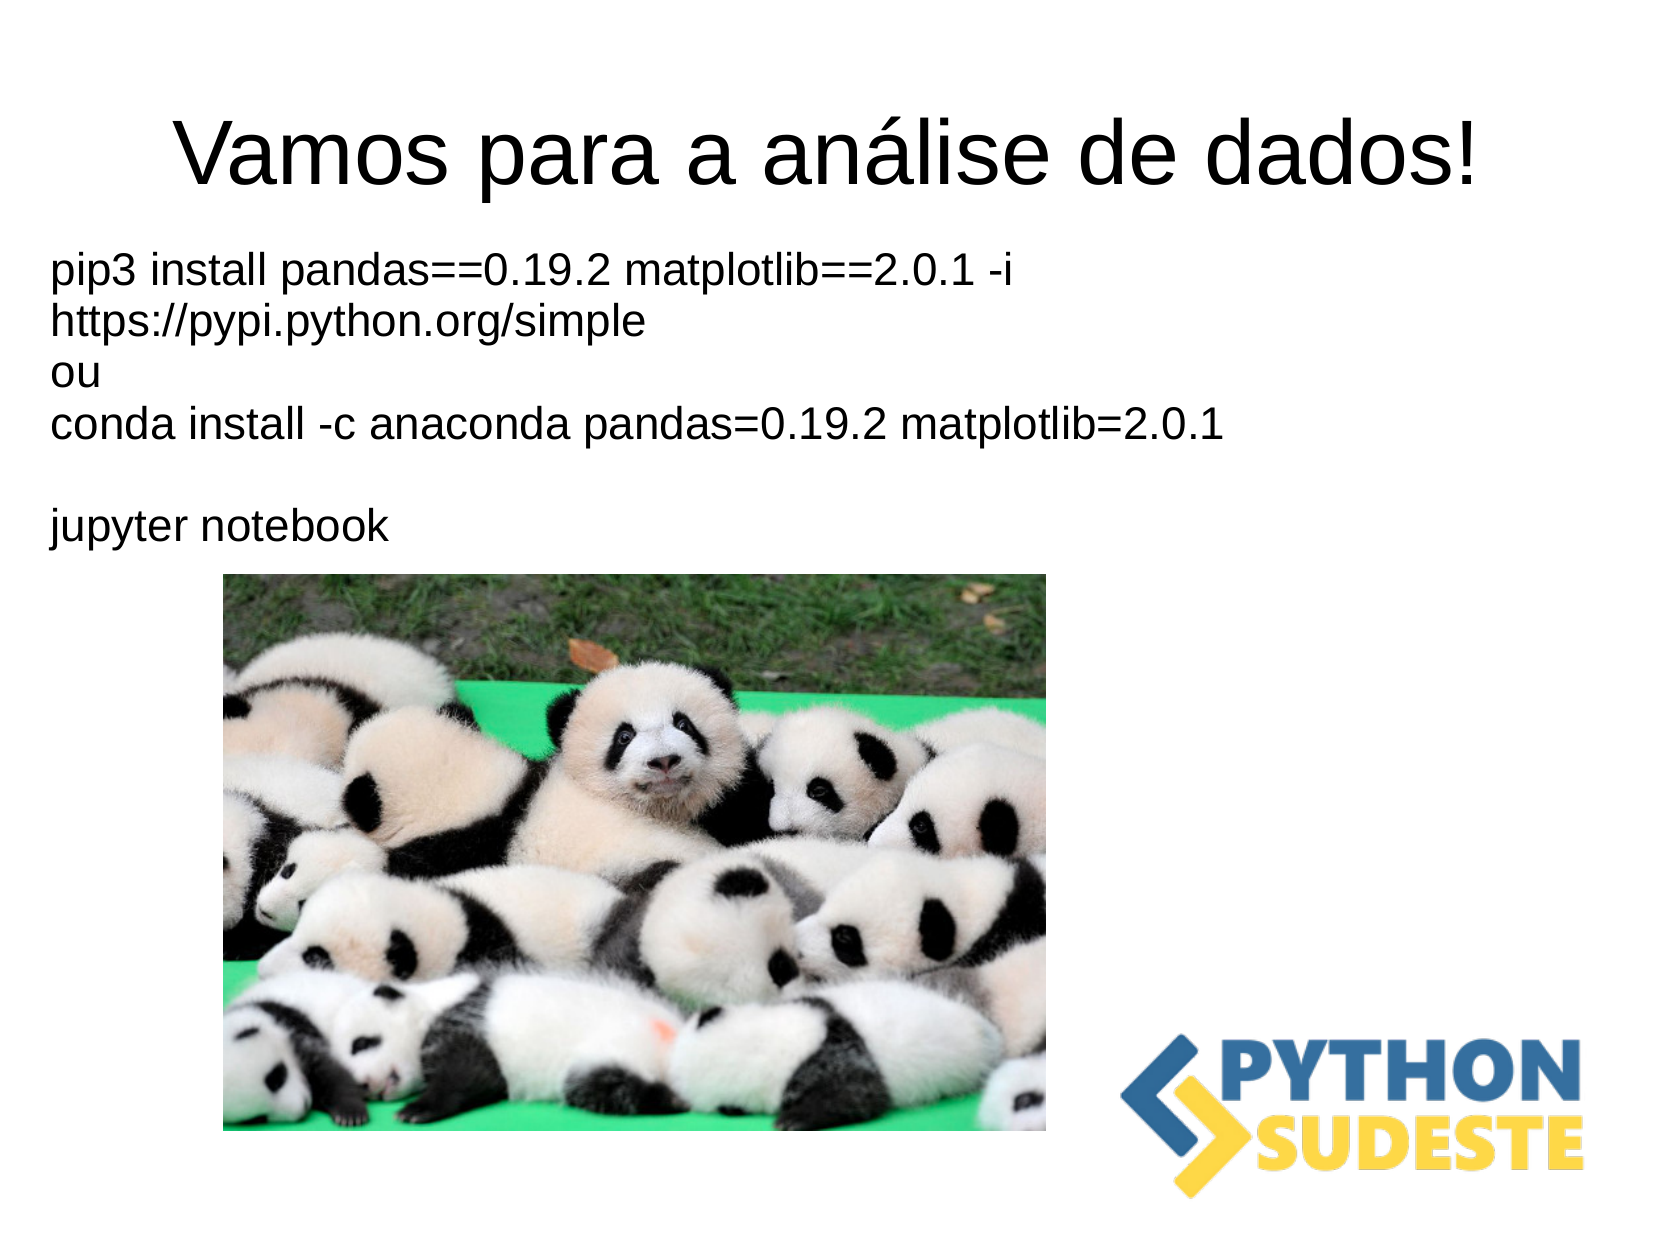

# Vamos para a análise de dados!
pip3 install pandas==0.19.2 matplotlib==2.0.1 -i https://pypi.python.org/simple
ou
conda install -c anaconda pandas=0.19.2 matplotlib=2.0.1
jupyter notebook